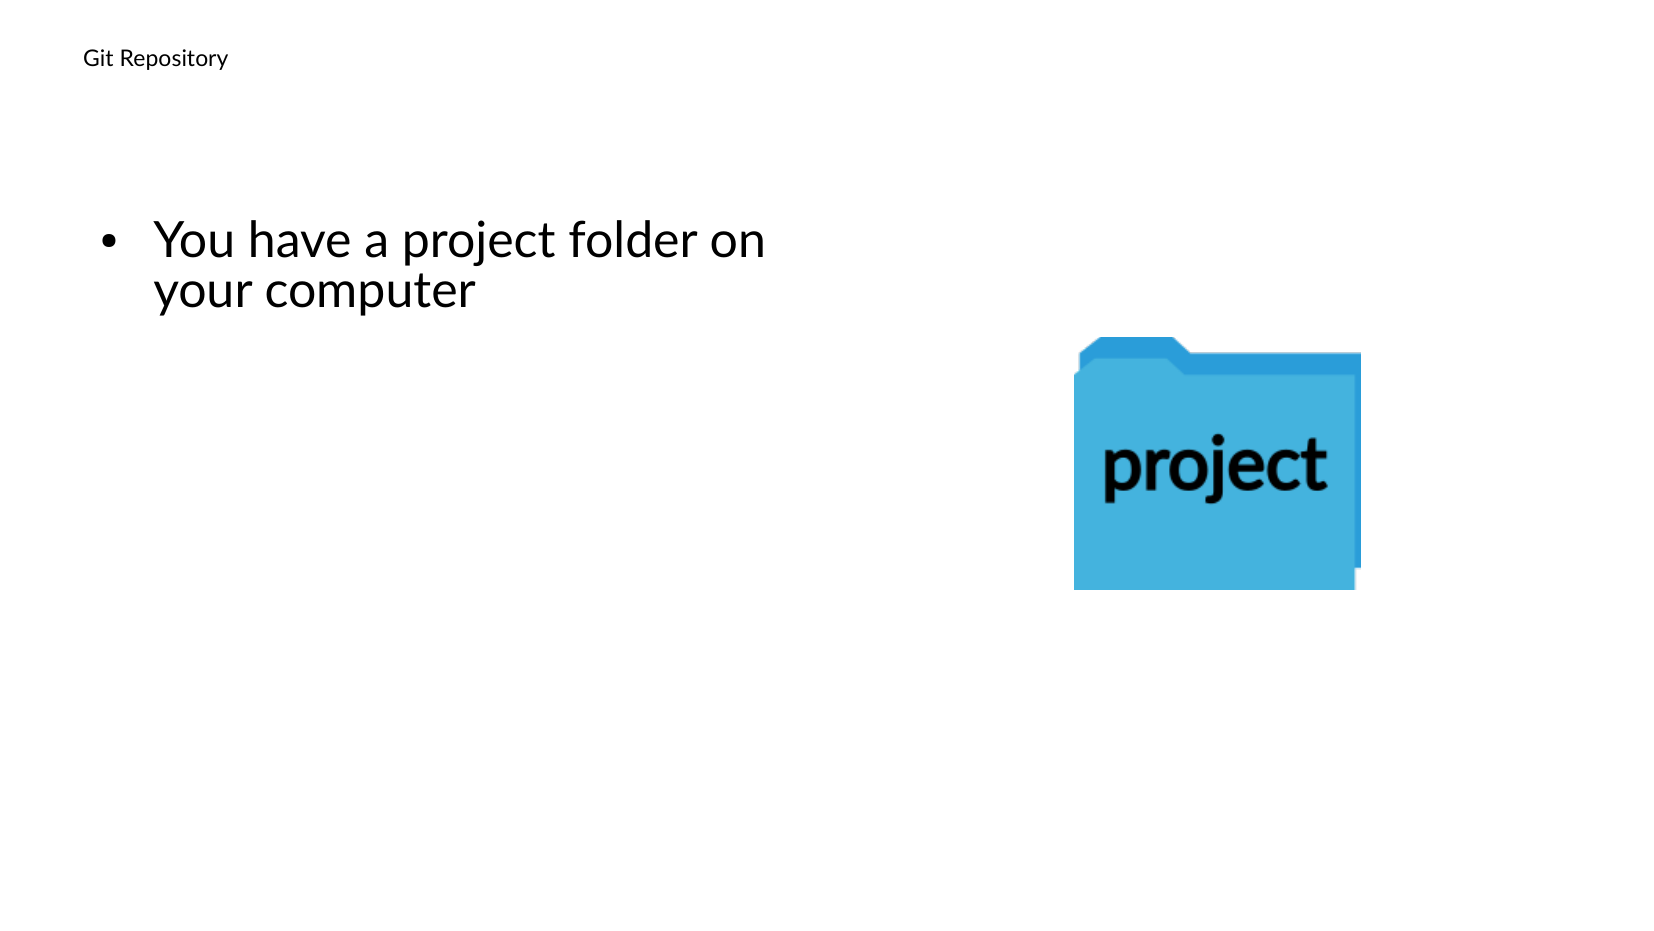

# Git Repository
You have a project folder on your computer